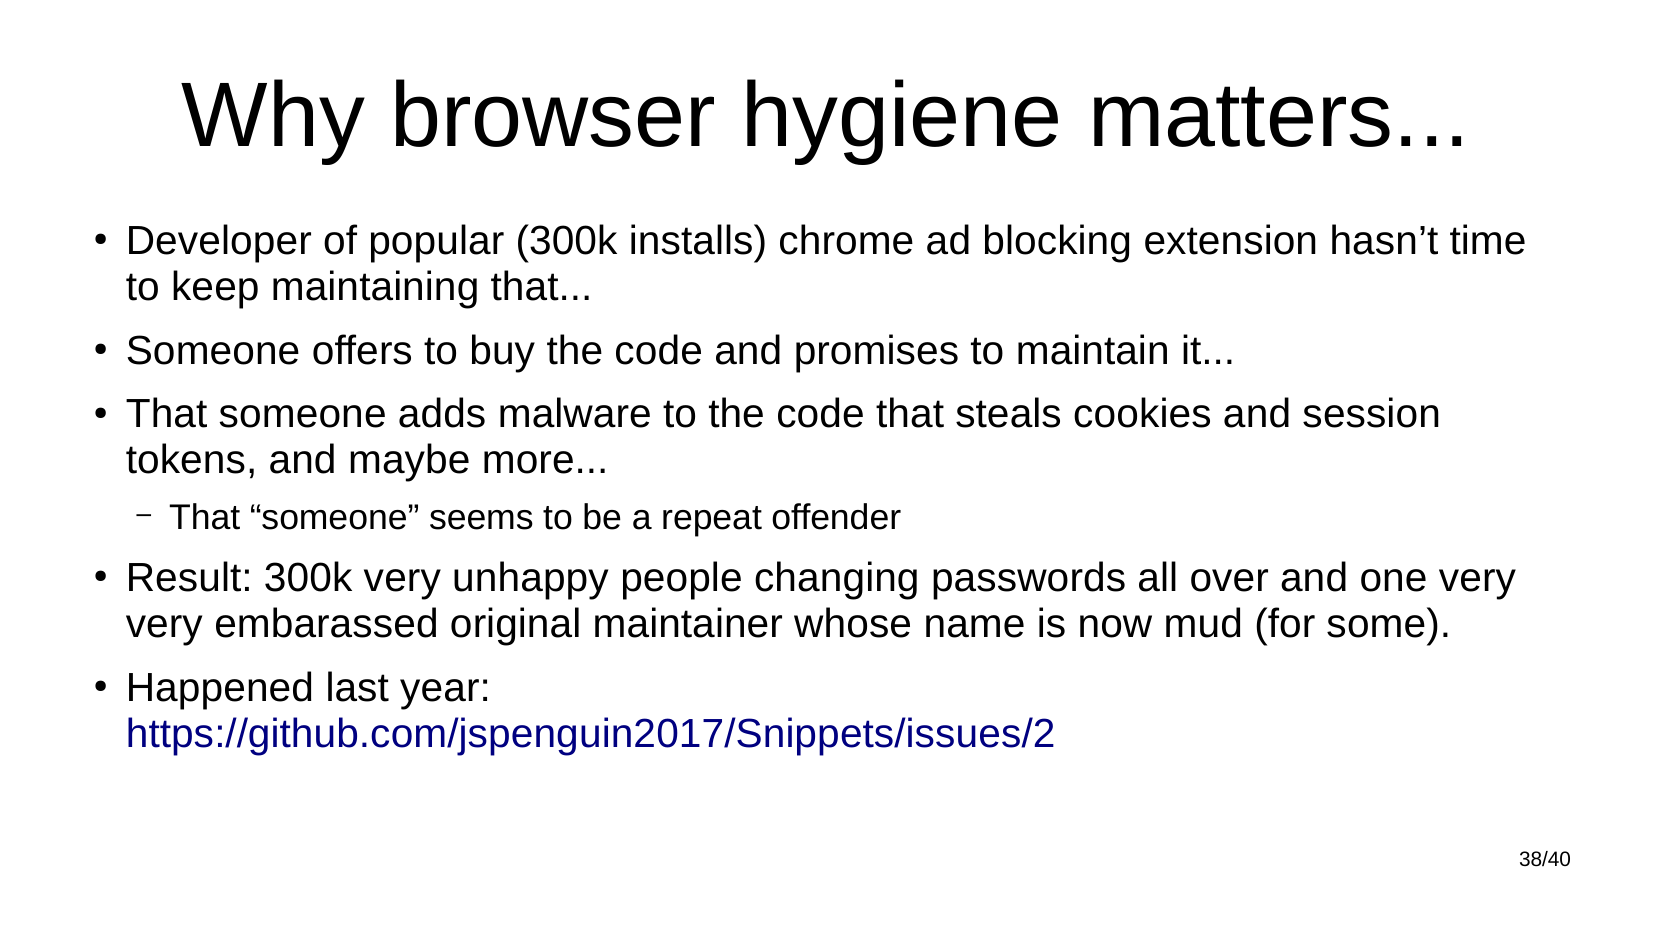

# Why browser hygiene matters...
Developer of popular (300k installs) chrome ad blocking extension hasn’t time to keep maintaining that...
Someone offers to buy the code and promises to maintain it...
That someone adds malware to the code that steals cookies and session tokens, and maybe more...
That “someone” seems to be a repeat offender
Result: 300k very unhappy people changing passwords all over and one very very embarassed original maintainer whose name is now mud (for some).
Happened last year:
https://github.com/jspenguin2017/Snippets/issues/2
38